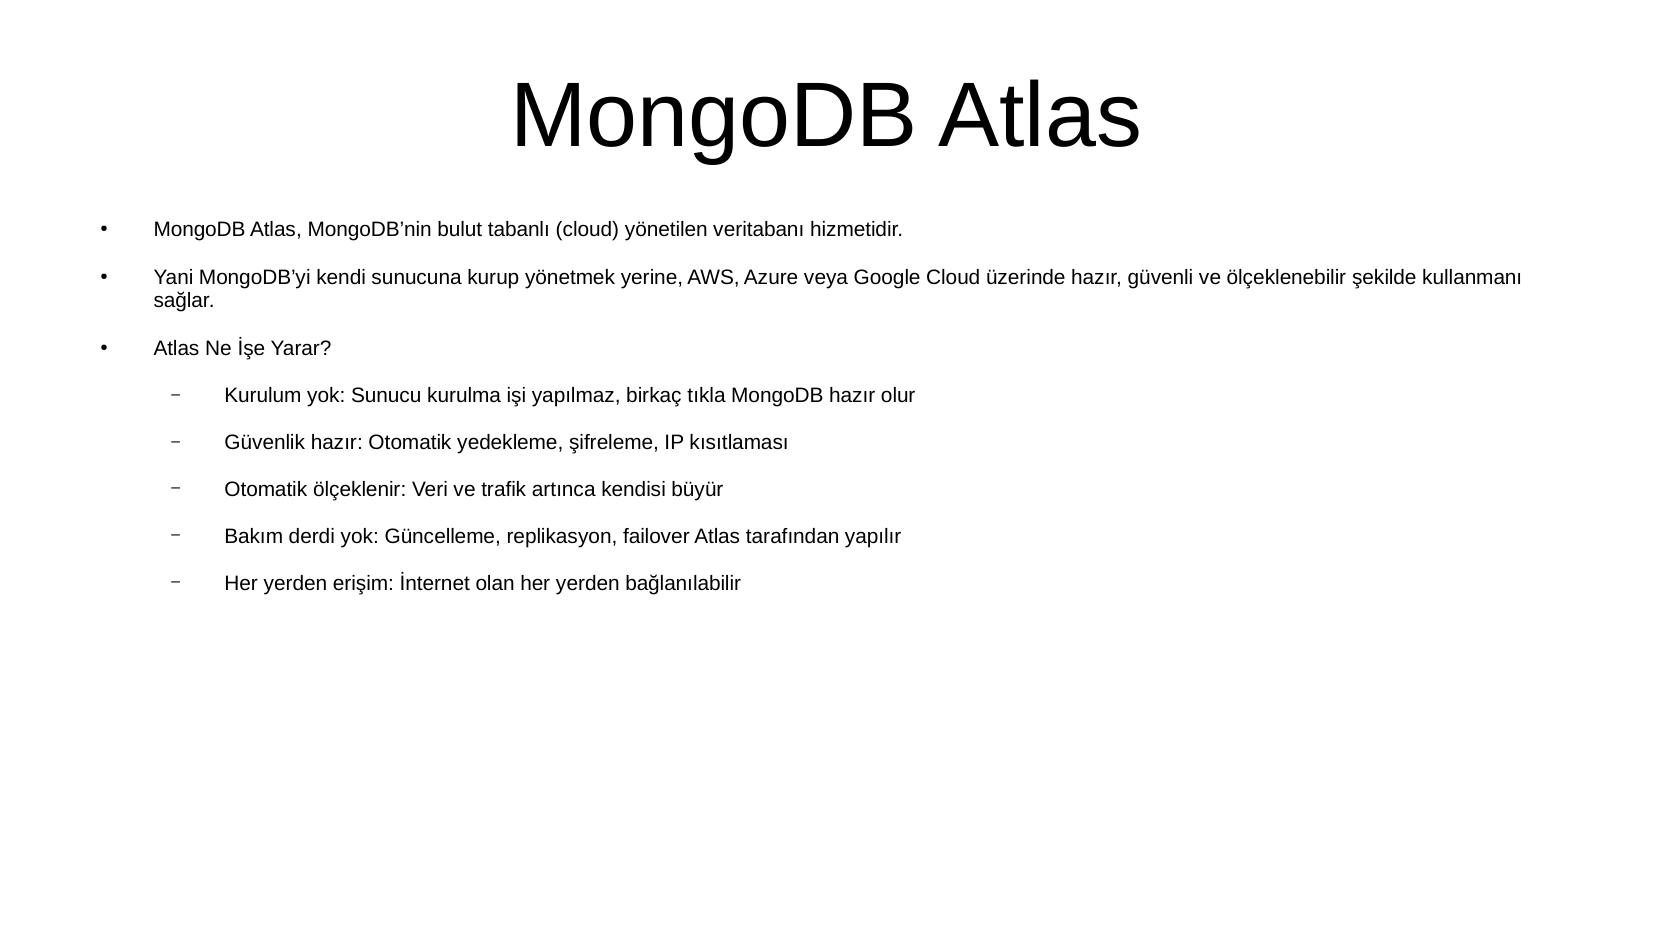

# MongoDB Atlas
MongoDB Atlas, MongoDB’nin bulut tabanlı (cloud) yönetilen veritabanı hizmetidir.
Yani MongoDB’yi kendi sunucuna kurup yönetmek yerine, AWS, Azure veya Google Cloud üzerinde hazır, güvenli ve ölçeklenebilir şekilde kullanmanı sağlar.
Atlas Ne İşe Yarar?
Kurulum yok: Sunucu kurulma işi yapılmaz, birkaç tıkla MongoDB hazır olur
Güvenlik hazır: Otomatik yedekleme, şifreleme, IP kısıtlaması
Otomatik ölçeklenir: Veri ve trafik artınca kendisi büyür
Bakım derdi yok: Güncelleme, replikasyon, failover Atlas tarafından yapılır
Her yerden erişim: İnternet olan her yerden bağlanılabilir